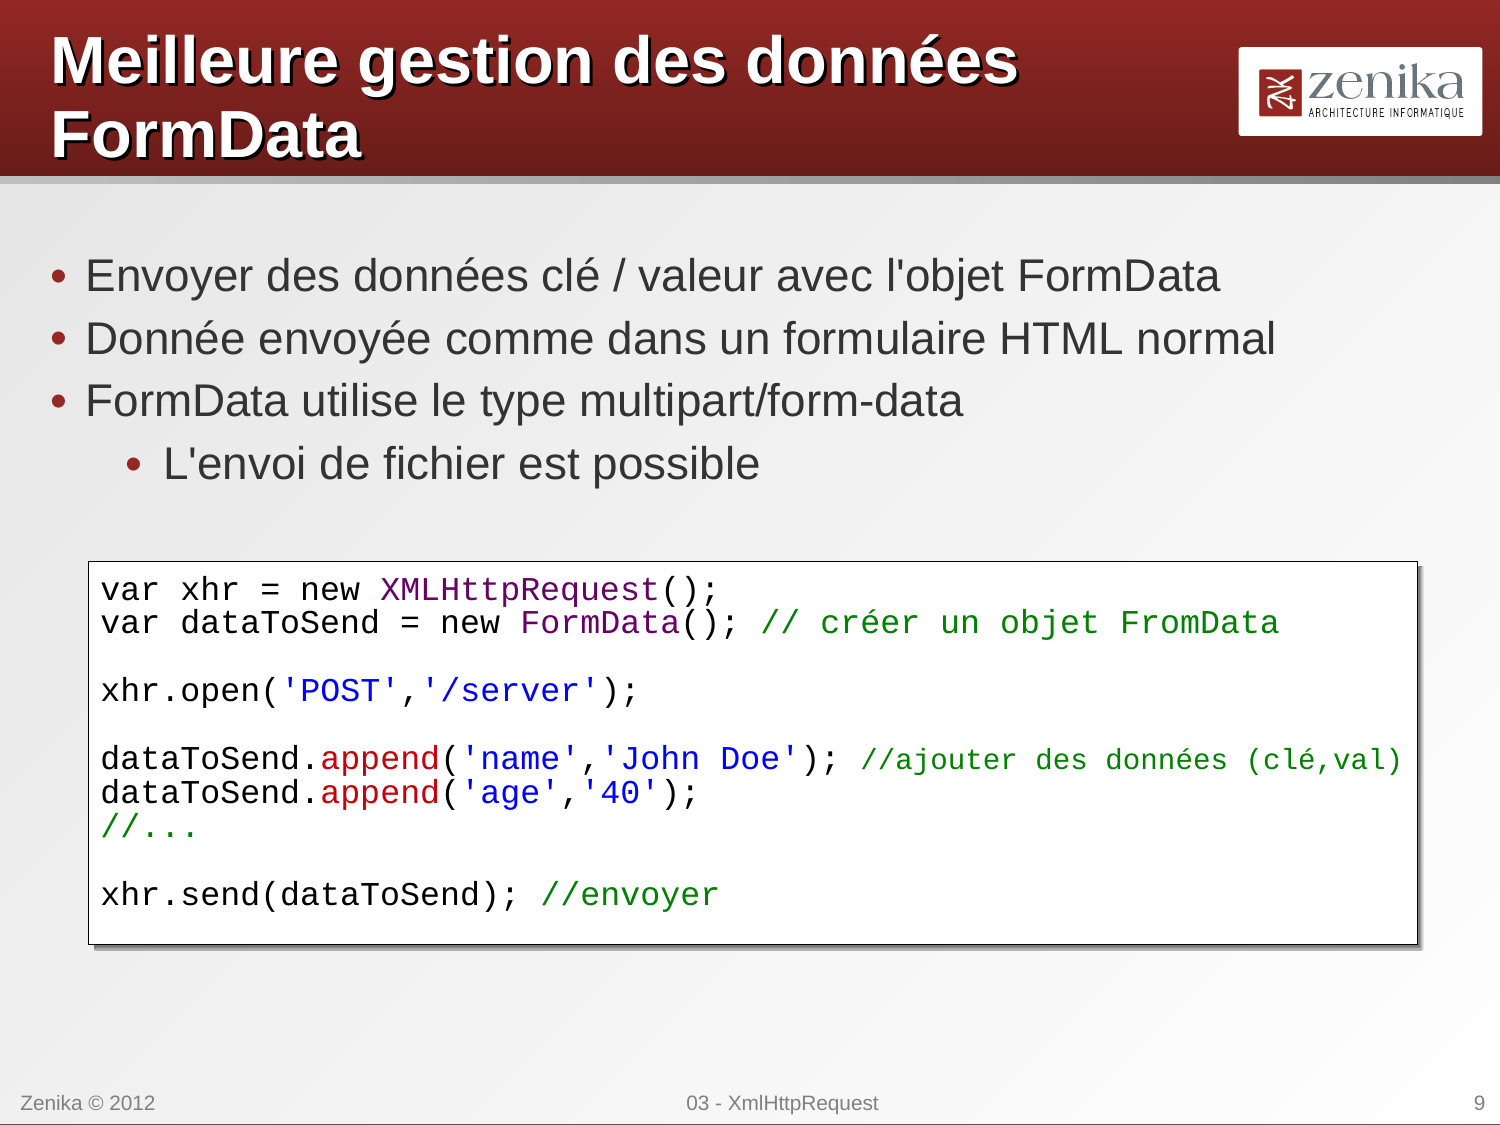

# Meilleure gestion des données FormData
Envoyer des données clé / valeur avec l'objet FormData
Donnée envoyée comme dans un formulaire HTML normal
FormData utilise le type multipart/form-data
L'envoi de fichier est possible
var xhr = new XMLHttpRequest();
var dataToSend = new FormData(); // créer un objet FromData
xhr.open('POST','/server');
dataToSend.append('name','John Doe'); //ajouter des données (clé,val)
dataToSend.append('age','40');
//...
xhr.send(dataToSend); //envoyer